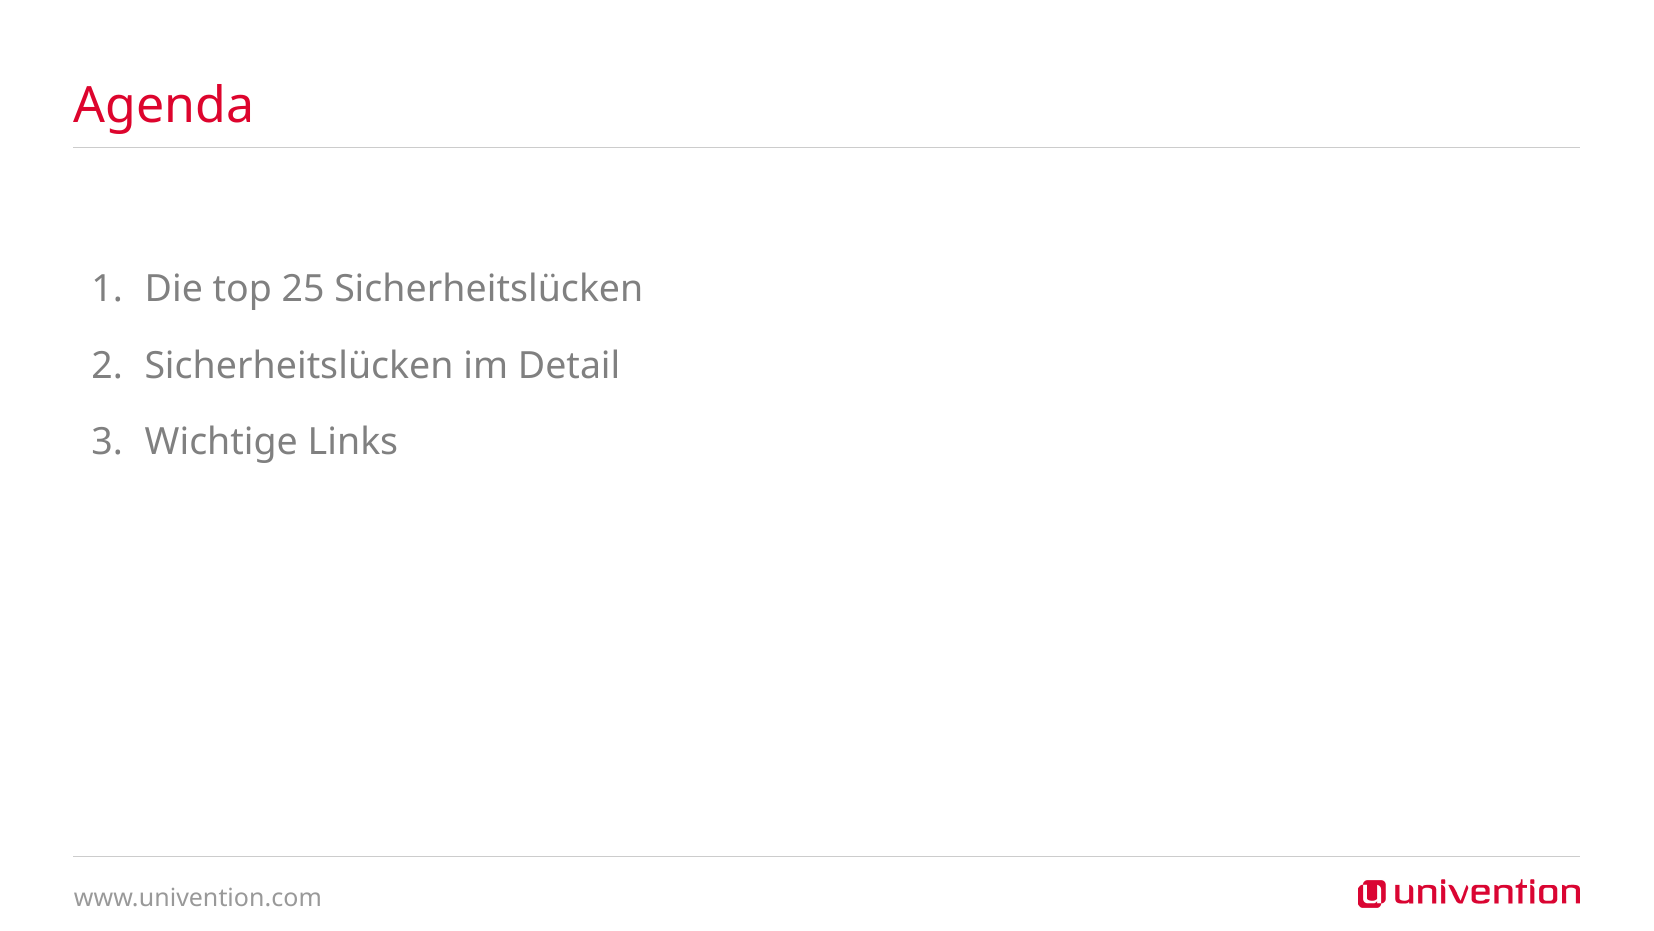

# Agenda
Die top 25 Sicherheitslücken
Sicherheitslücken im Detail
Wichtige Links